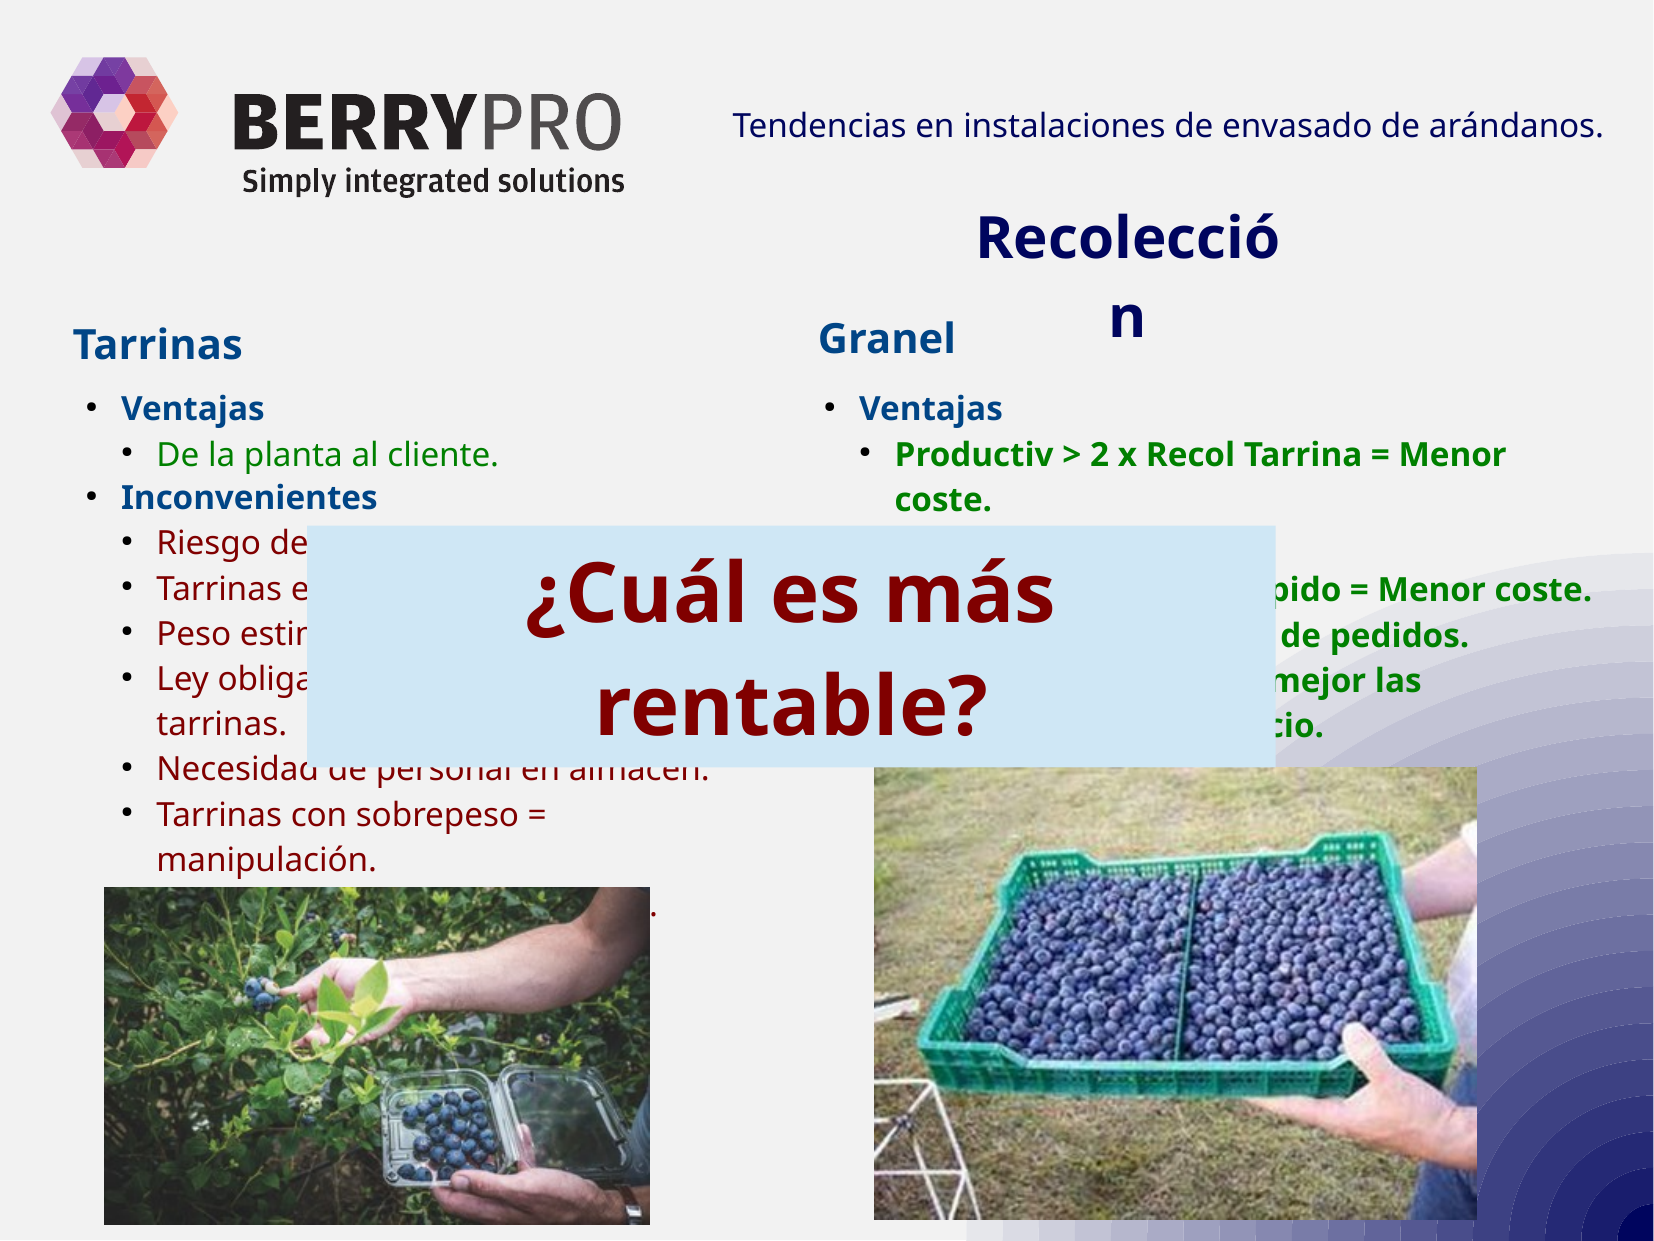

Tendencias en instalaciones de envasado de arándanos.
Recolección
Granel
 Tarrinas
Ventajas
De la planta al cliente.
Ventajas
Productiv > 2 x Recol Tarrina = Menor coste.
Almacenar a granel.
Enfriamiento más rápido = Menor coste.
Envasado en función de pedidos.
Permite aprovechar mejor las fluctuaciones de precio.
Inconvenientes
Riesgo de contaminación.
Tarrinas en el campo.
Peso estimado.
Ley obliga verificar peso de todas las tarrinas.
Necesidad de personal en almacén.
Tarrinas con sobrepeso = manipulación.
Envasado en función de la fruta.
La productividad es muy baja
¿Cuál es más rentable?
Inconvenientes
Necesita ser envasado.